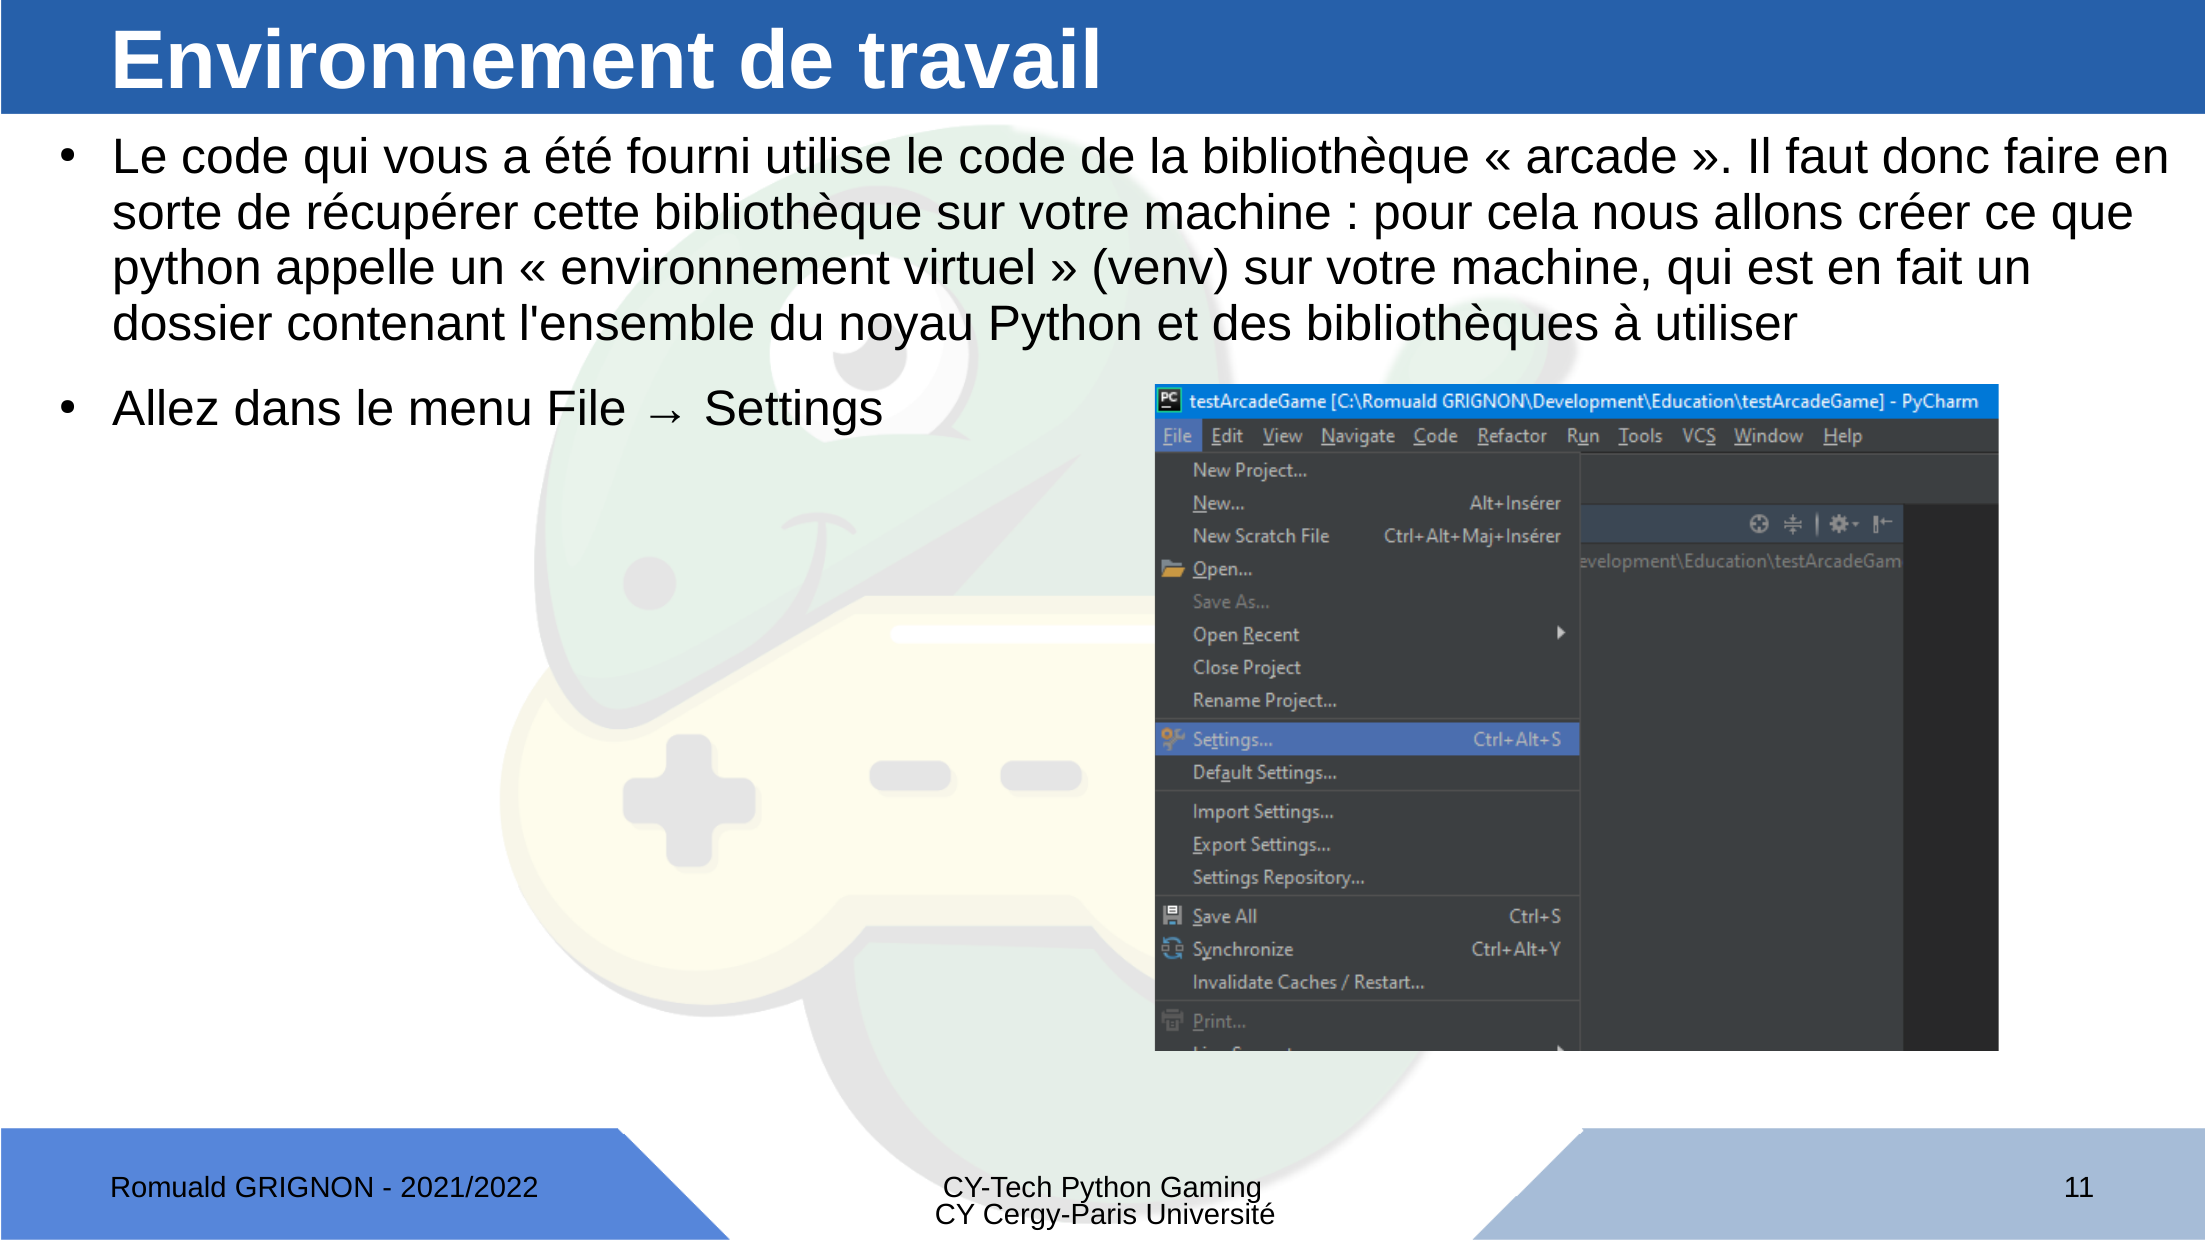

# Environnement de travail
Le code qui vous a été fourni utilise le code de la bibliothèque « arcade ». Il faut donc faire en sorte de récupérer cette bibliothèque sur votre machine : pour cela nous allons créer ce que python appelle un « environnement virtuel » (venv) sur votre machine, qui est en fait un dossier contenant l'ensemble du noyau Python et des bibliothèques à utiliser
Allez dans le menu File → Settings
Romuald GRIGNON - 2021/2022
 CY-Tech Python Gaming CY Cergy-Paris Université
11